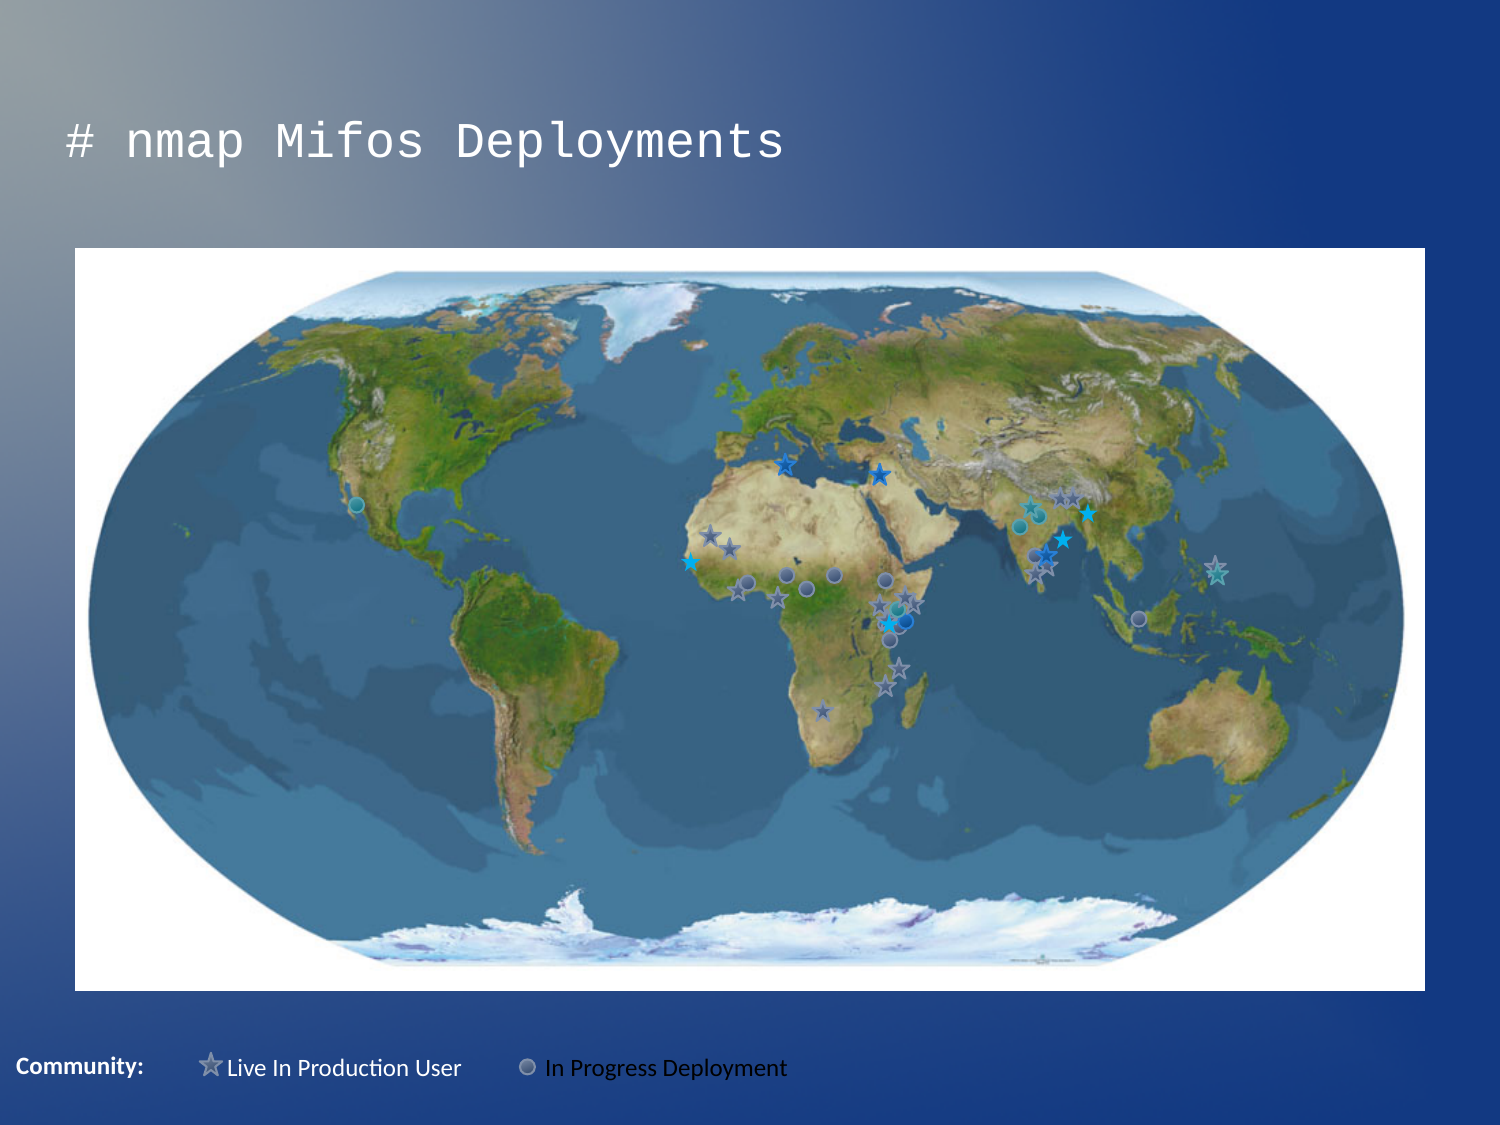

# # nmap Mifos Deployments
Community:
In Progress Deployment
Live In Production User